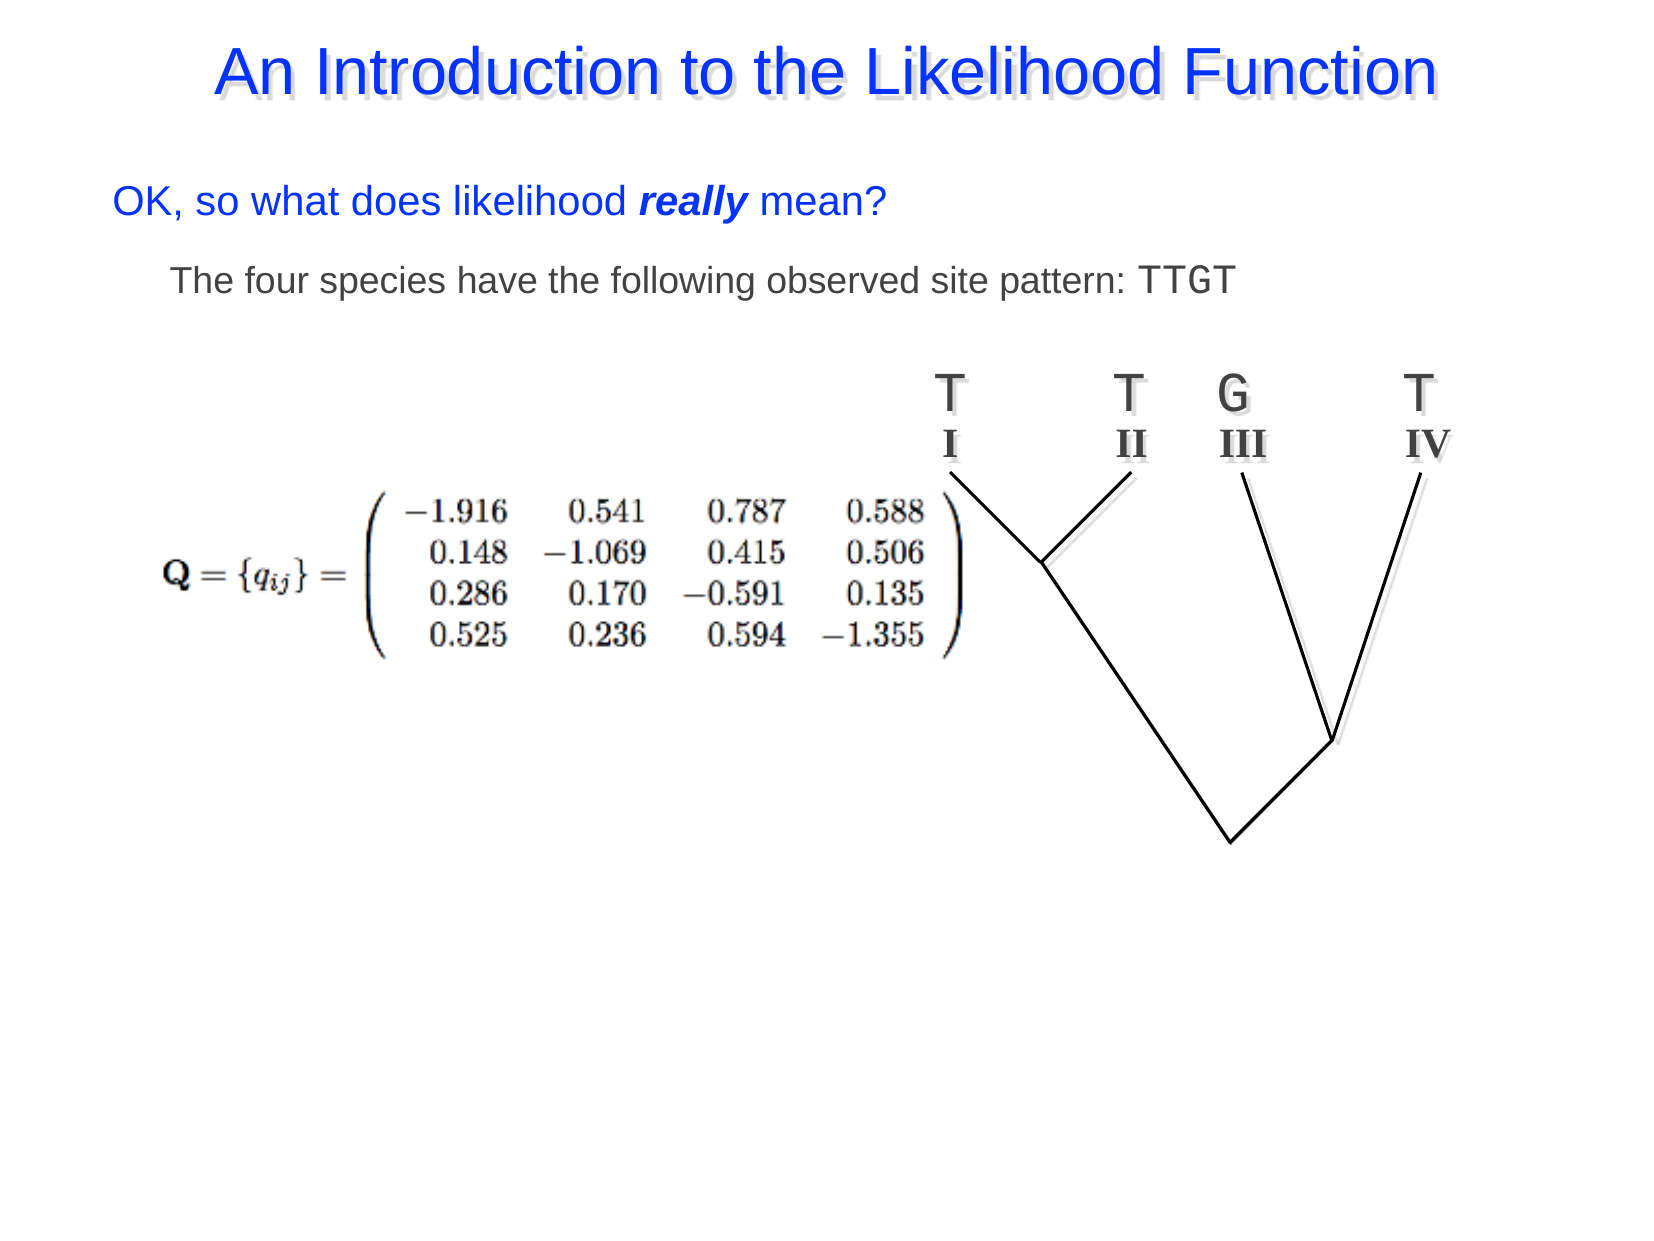

An Introduction to the Likelihood Function
OK, so what does likelihood really mean?
The four species have the following observed site pattern: TTGT
T
T
G
T
I
II
III
IV